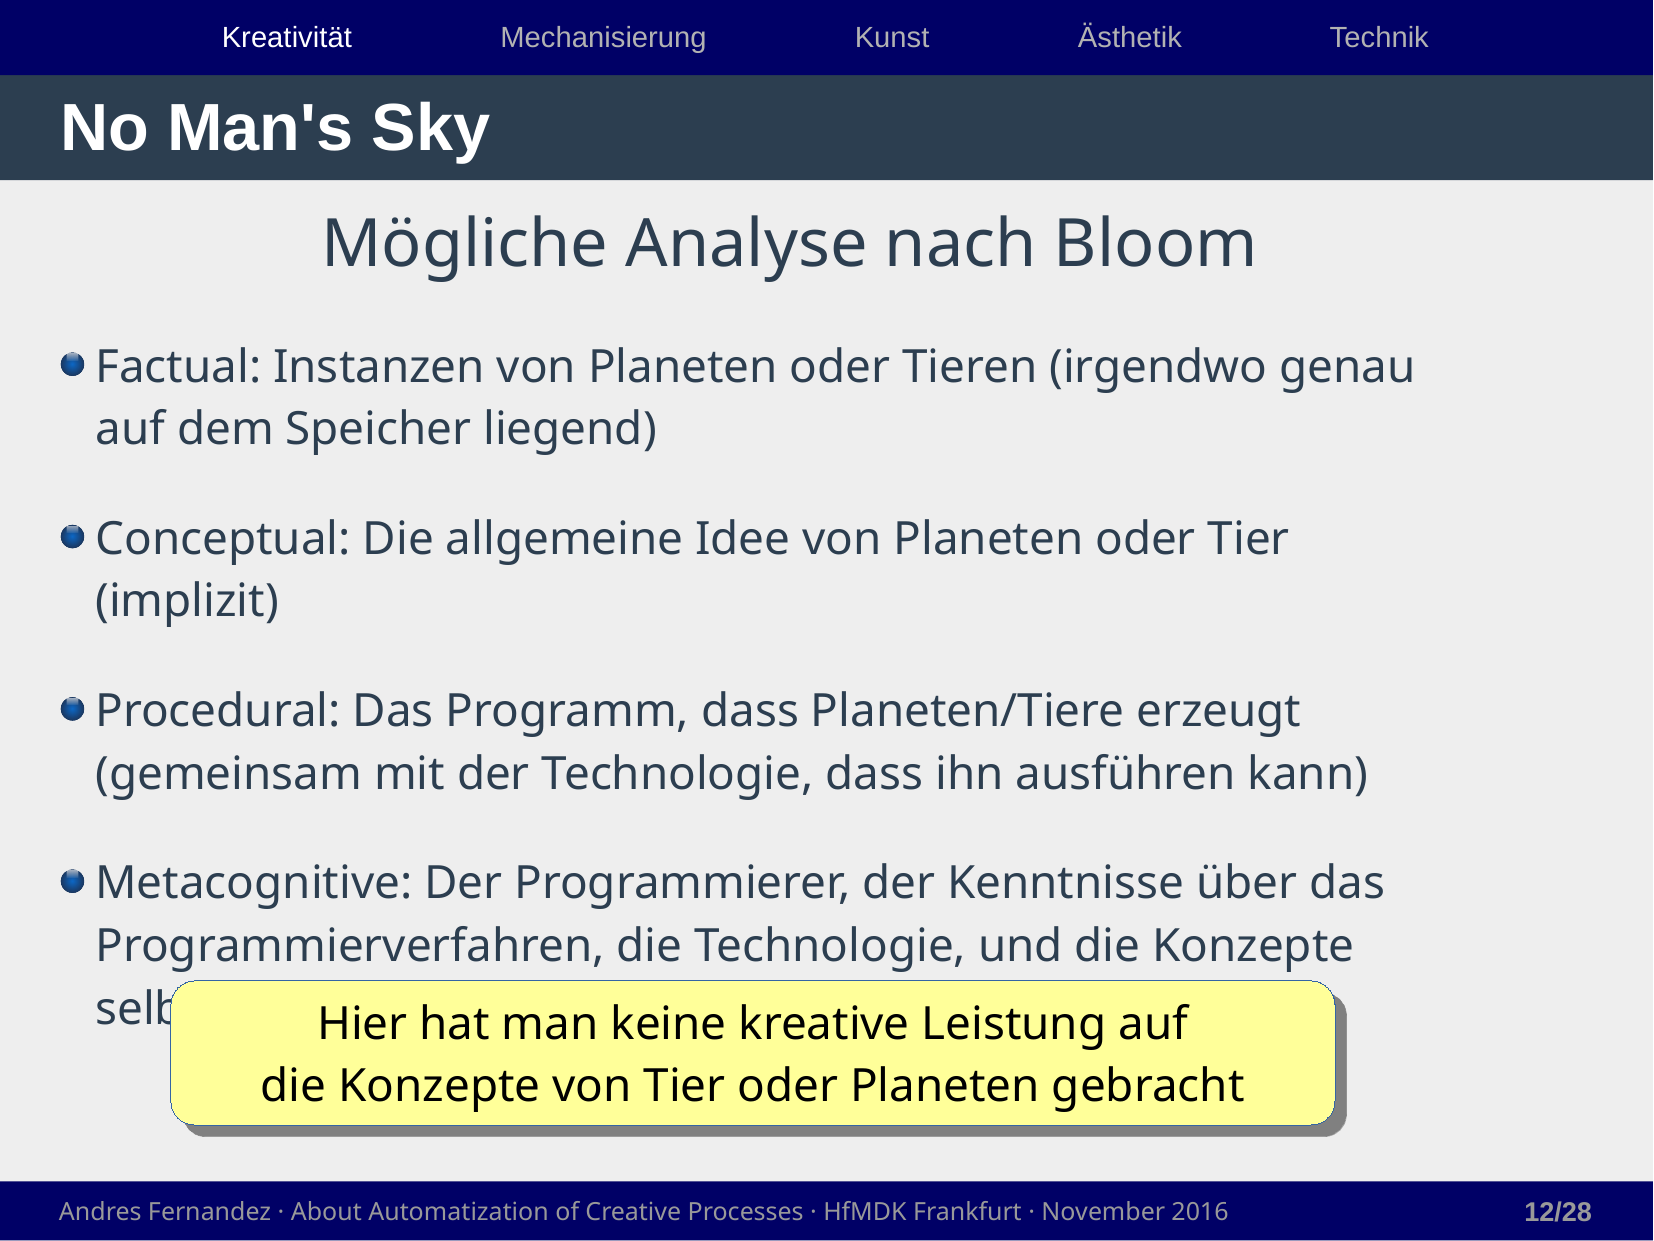

Kreativität Mechanisierung Kunst Ästhetik Technik
# No Man's Sky
Mögliche Analyse nach Bloom
Factual: Instanzen von Planeten oder Tieren (irgendwo genau auf dem Speicher liegend)
Conceptual: Die allgemeine Idee von Planeten oder Tier (implizit)
Procedural: Das Programm, dass Planeten/Tiere erzeugt (gemeinsam mit der Technologie, dass ihn ausführen kann)
Metacognitive: Der Programmierer, der Kenntnisse über das Programmierverfahren, die Technologie, und die Konzepte selbst hat
Hier hat man keine kreative Leistung auf
die Konzepte von Tier oder Planeten gebracht